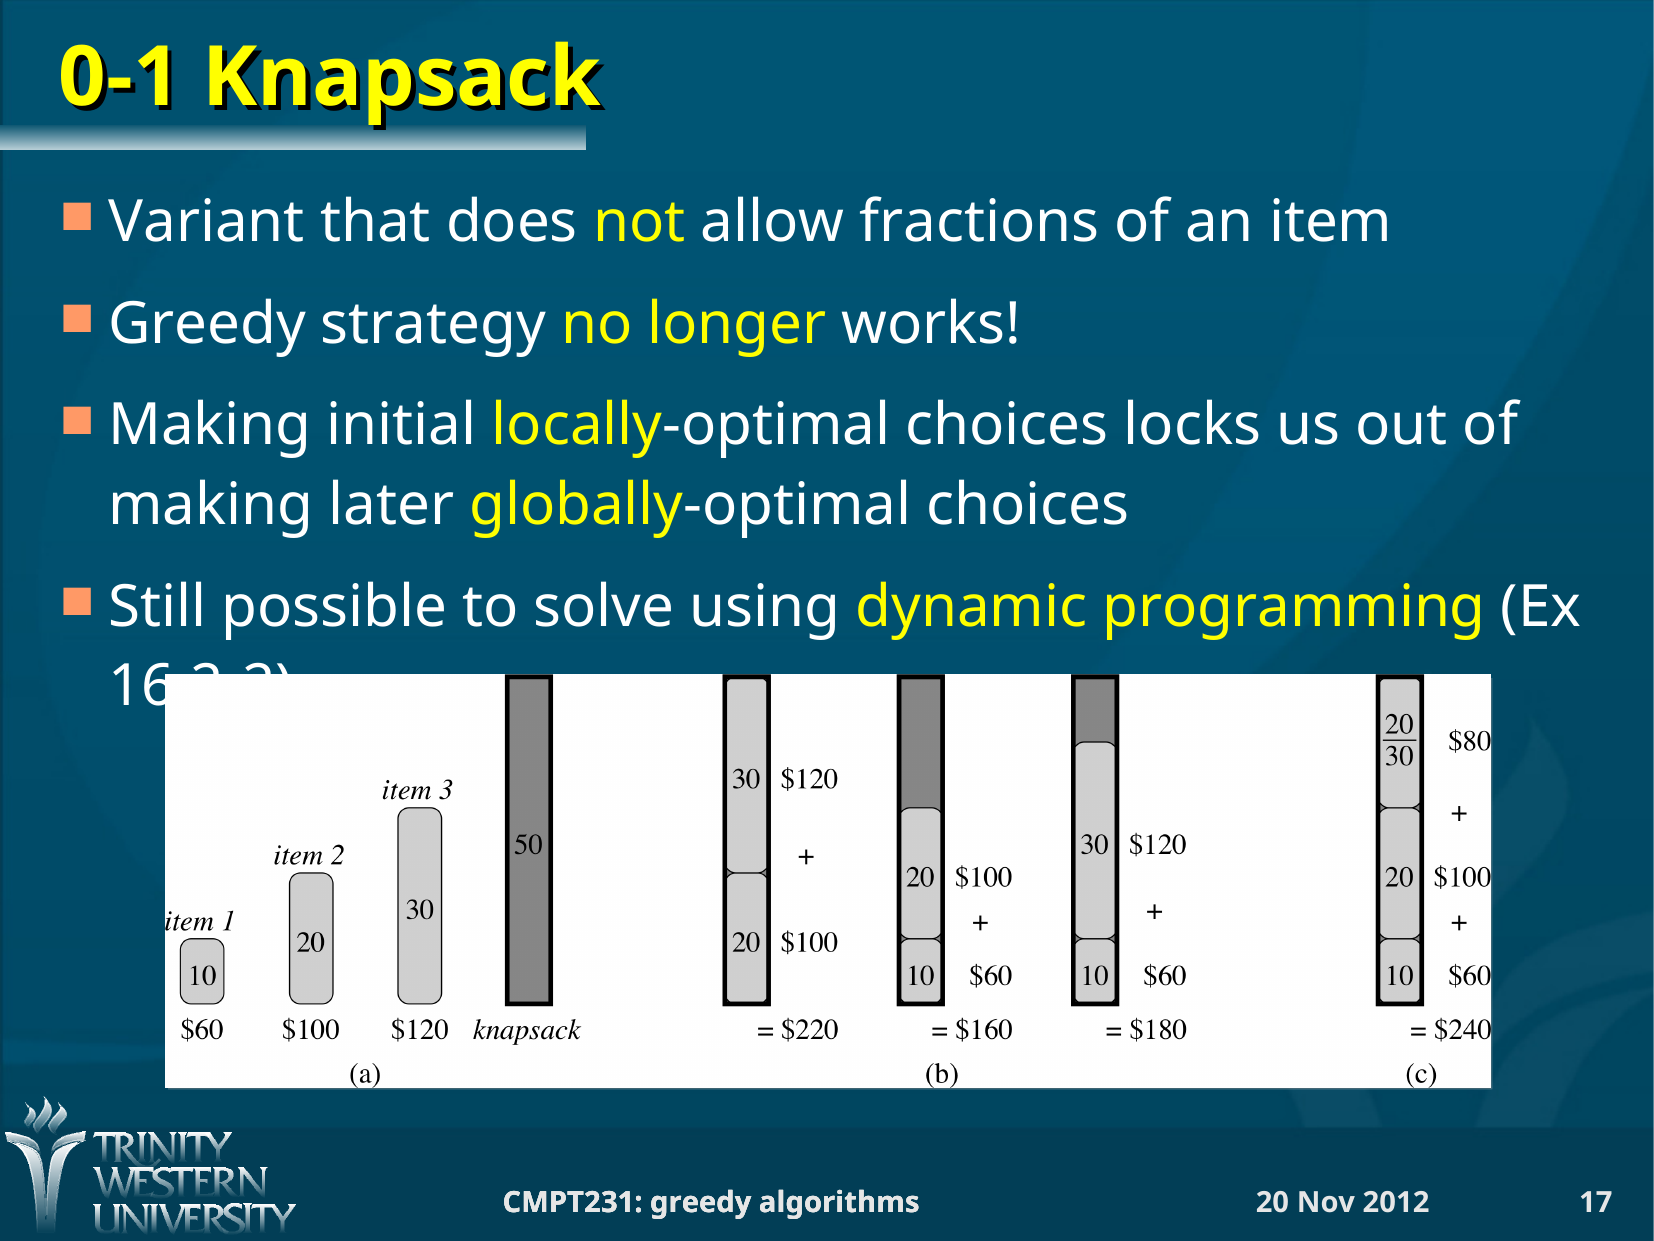

# 0-1 Knapsack
Variant that does not allow fractions of an item
Greedy strategy no longer works!
Making initial locally-optimal choices locks us out of making later globally-optimal choices
Still possible to solve using dynamic programming (Ex 16.2-2)
CMPT231: greedy algorithms
20 Nov 2012
17